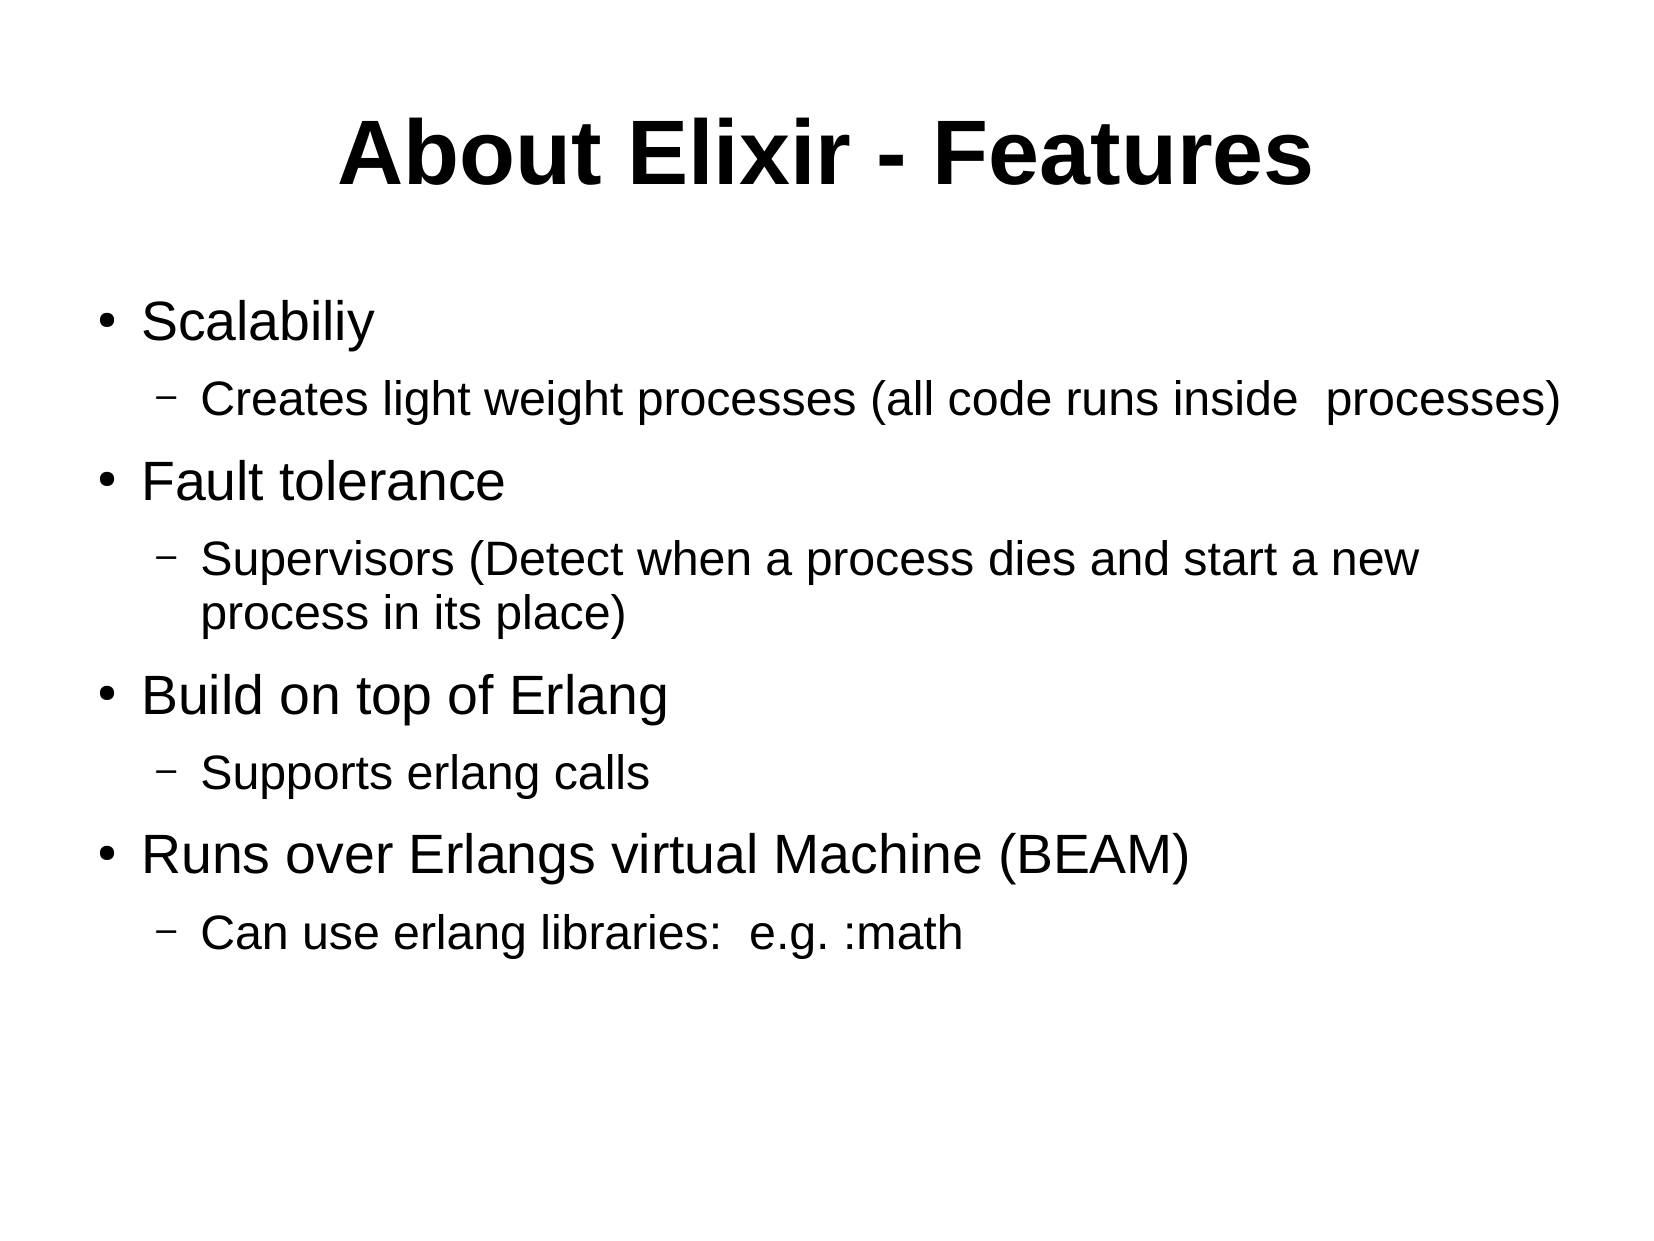

# About Elixir - Features
Scalabiliy
Creates light weight processes (all code runs inside processes)
Fault tolerance
Supervisors (Detect when a process dies and start a new process in its place)
Build on top of Erlang
Supports erlang calls
Runs over Erlangs virtual Machine (BEAM)
Can use erlang libraries: e.g. :math